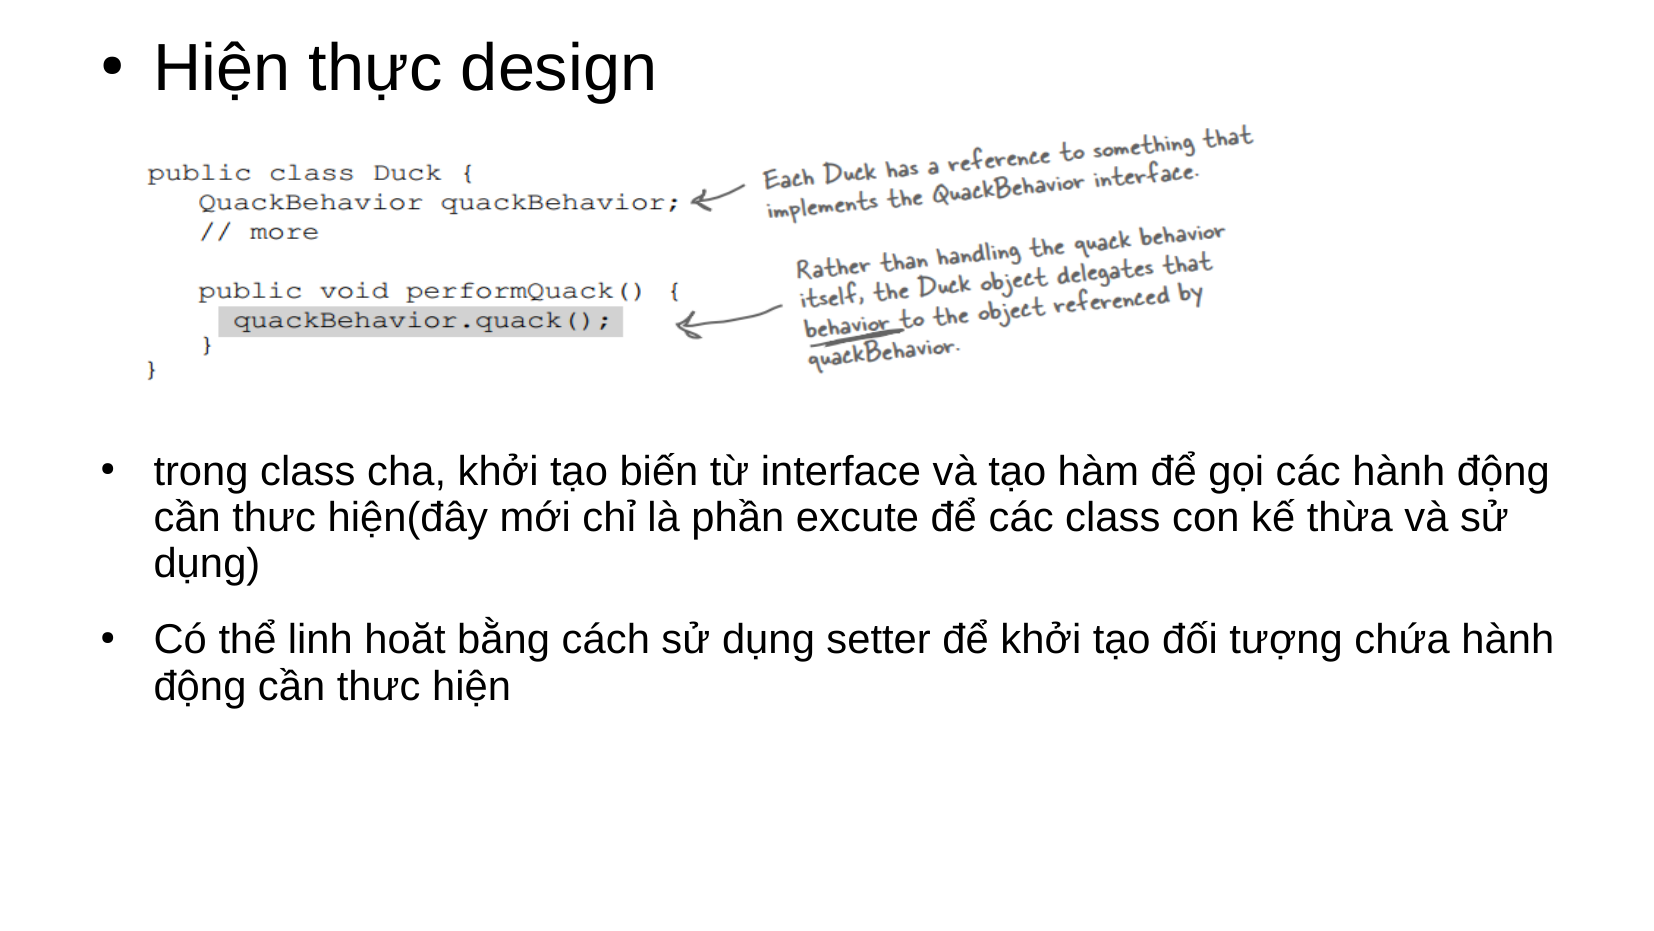

# Hiện thực design
trong class cha, khởi tạo biến từ interface và tạo hàm để gọi các hành động cần thưc hiện(đây mới chỉ là phần excute để các class con kế thừa và sử dụng)
Có thể linh hoăt bằng cách sử dụng setter để khởi tạo đối tượng chứa hành động cần thưc hiện